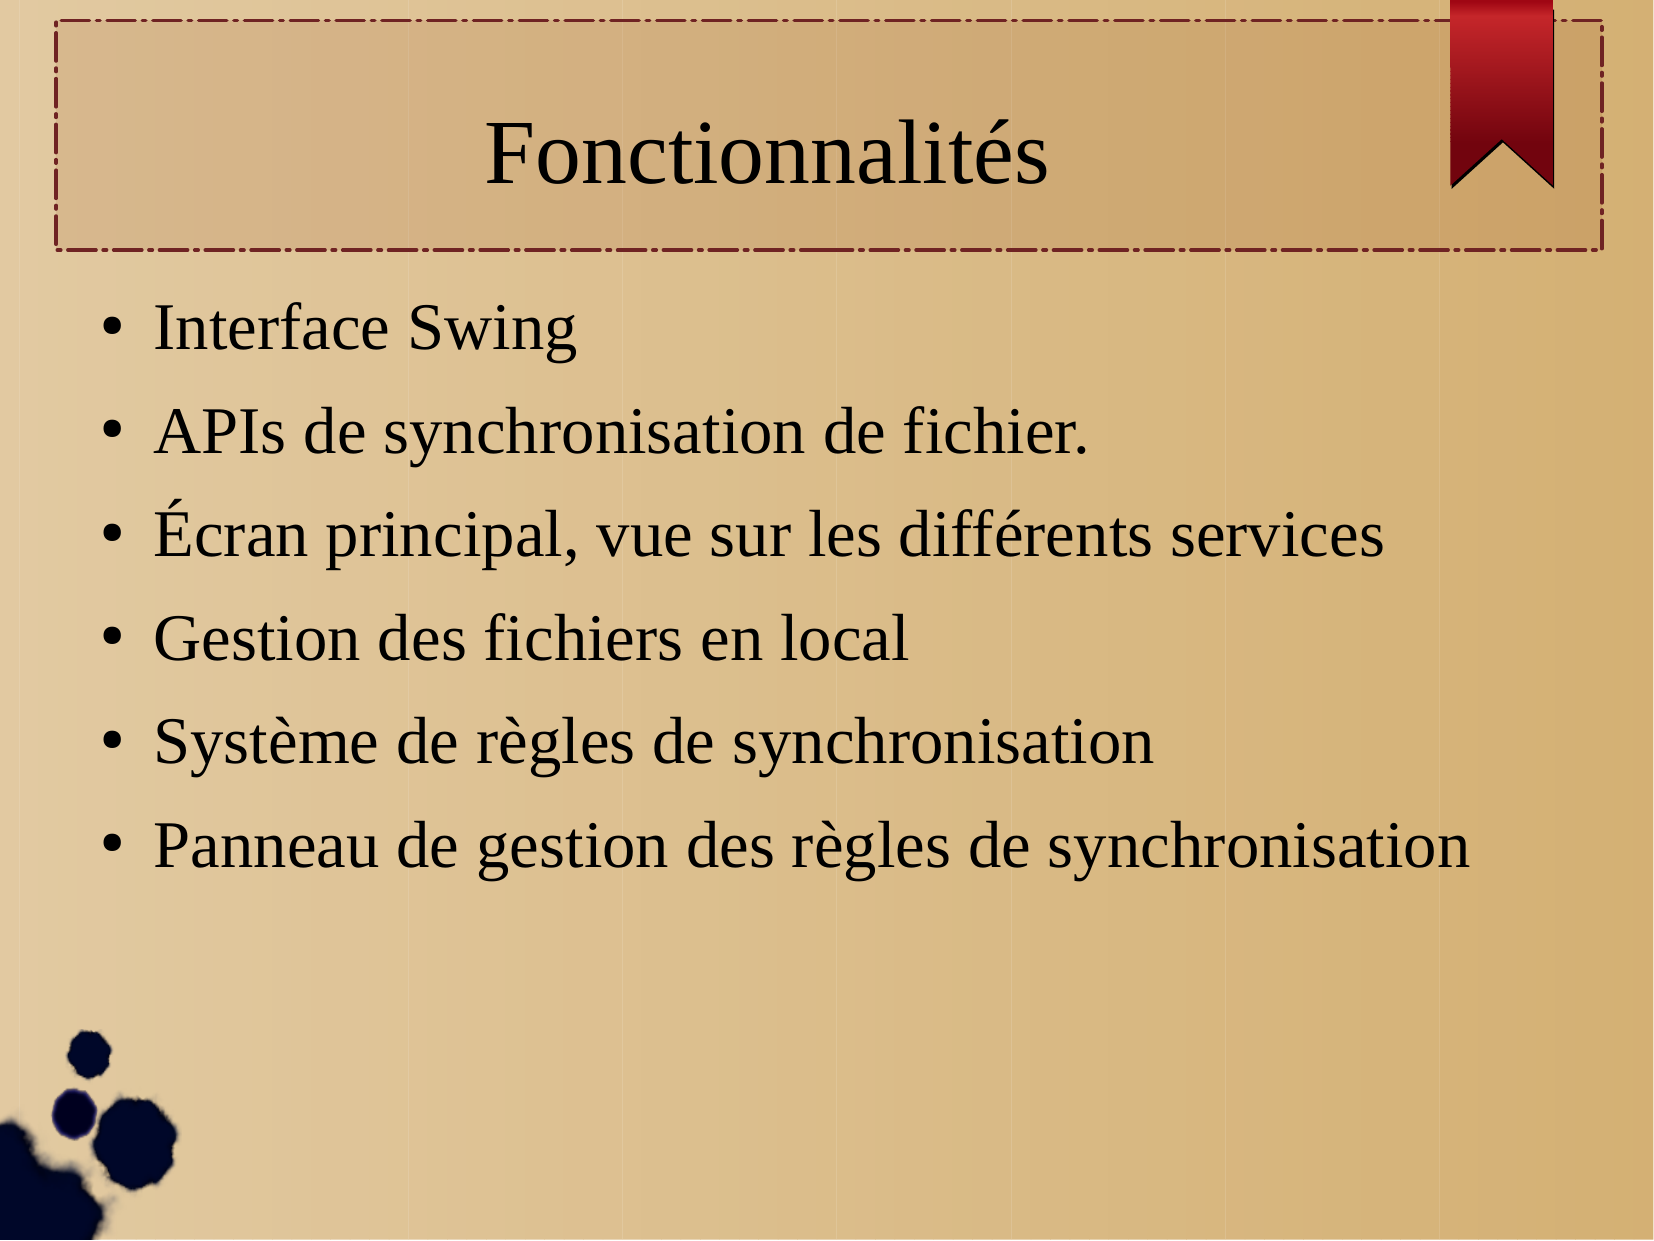

# Fonctionnalités
Interface Swing
APIs de synchronisation de fichier.
Écran principal, vue sur les différents services
Gestion des fichiers en local
Système de règles de synchronisation
Panneau de gestion des règles de synchronisation